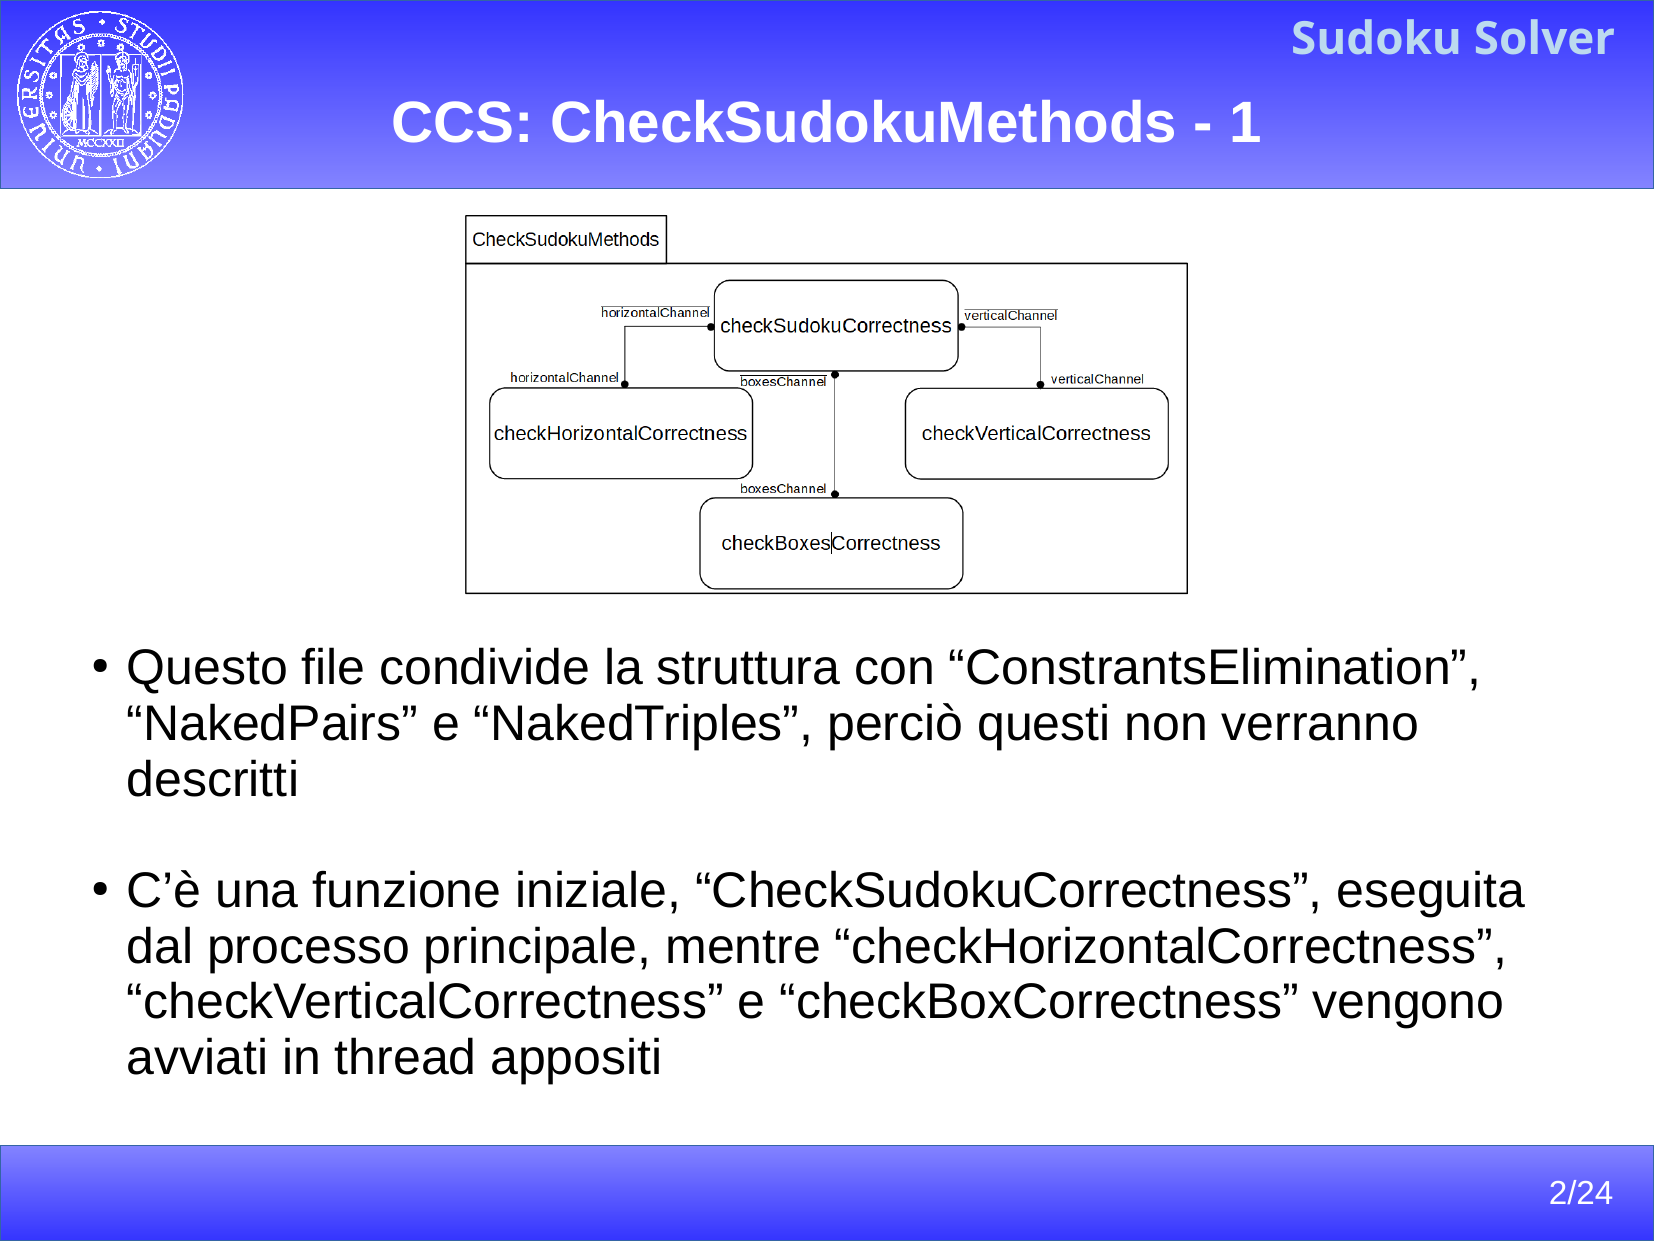

Sudoku Solver
CCS: CheckSudokuMethods - 1
Questo file condivide la struttura con “ConstrantsElimination”, “NakedPairs” e “NakedTriples”, perciò questi non verranno descritti
C’è una funzione iniziale, “CheckSudokuCorrectness”, eseguita dal processo principale, mentre “checkHorizontalCorrectness”, “checkVerticalCorrectness” e “checkBoxCorrectness” vengono avviati in thread appositi
2/24